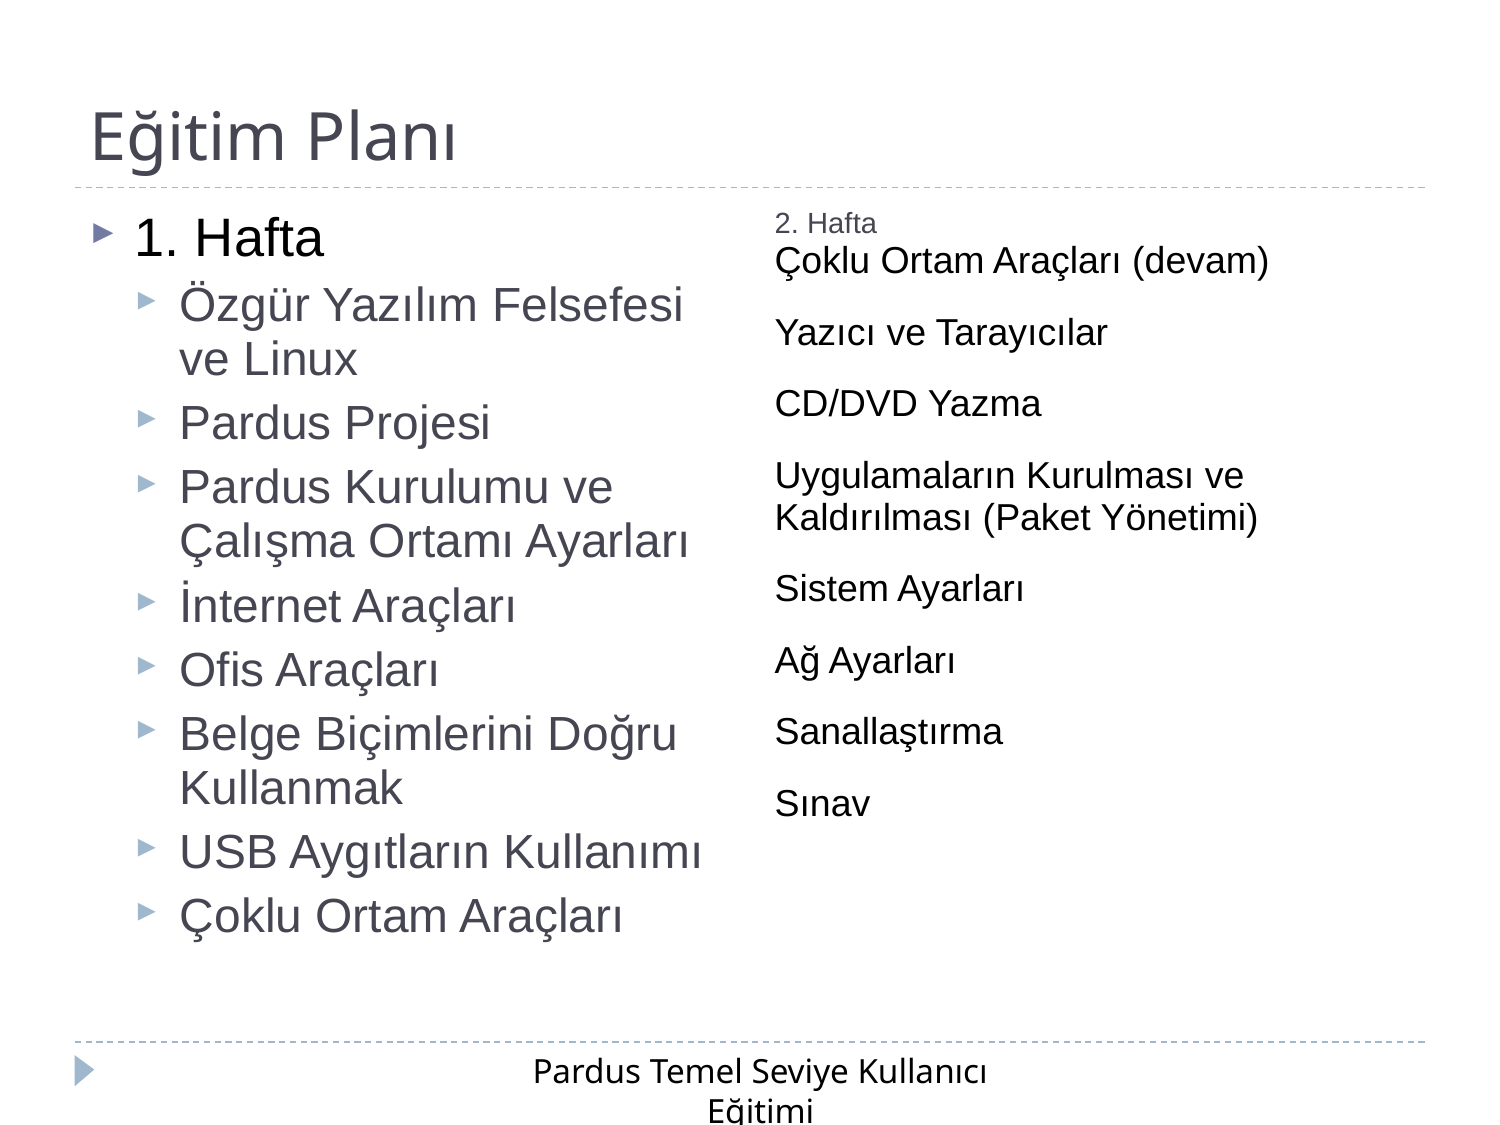

# Eğitim Planı
2. Hafta
Çoklu Ortam Araçları (devam)
Yazıcı ve Tarayıcılar
CD/DVD Yazma
Uygulamaların Kurulması ve Kaldırılması (Paket Yönetimi)
Sistem Ayarları
Ağ Ayarları
Sanallaştırma
Sınav
1. Hafta
Özgür Yazılım Felsefesi ve Linux
Pardus Projesi
Pardus Kurulumu ve Çalışma Ortamı Ayarları
İnternet Araçları
Ofis Araçları
Belge Biçimlerini Doğru Kullanmak
USB Aygıtların Kullanımı
Çoklu Ortam Araçları